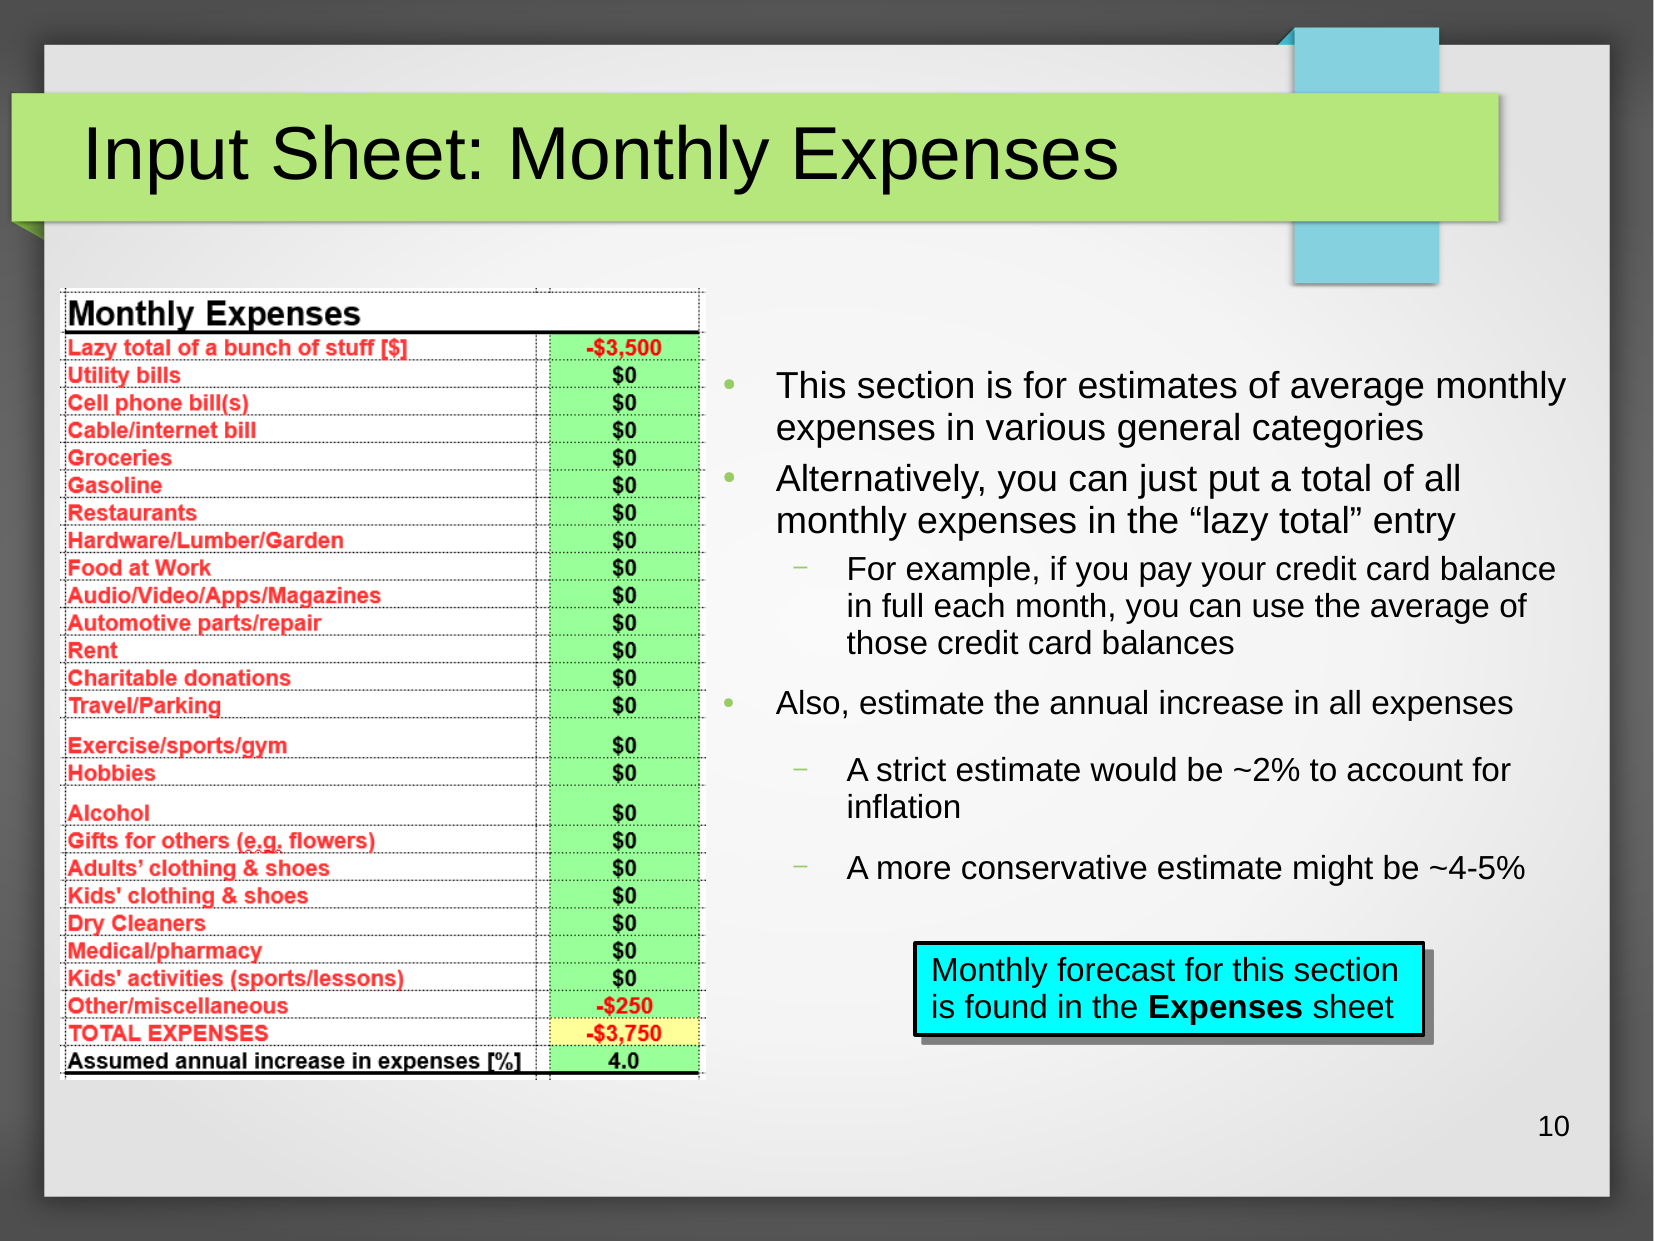

# Input Sheet: Monthly Expenses
This section is for estimates of average monthly expenses in various general categories
Alternatively, you can just put a total of all monthly expenses in the “lazy total” entry
For example, if you pay your credit card balance in full each month, you can use the average of those credit card balances
Also, estimate the annual increase in all expenses
A strict estimate would be ~2% to account for inflation
A more conservative estimate might be ~4-5%
Monthly forecast for this section
is found in the Expenses sheet
10